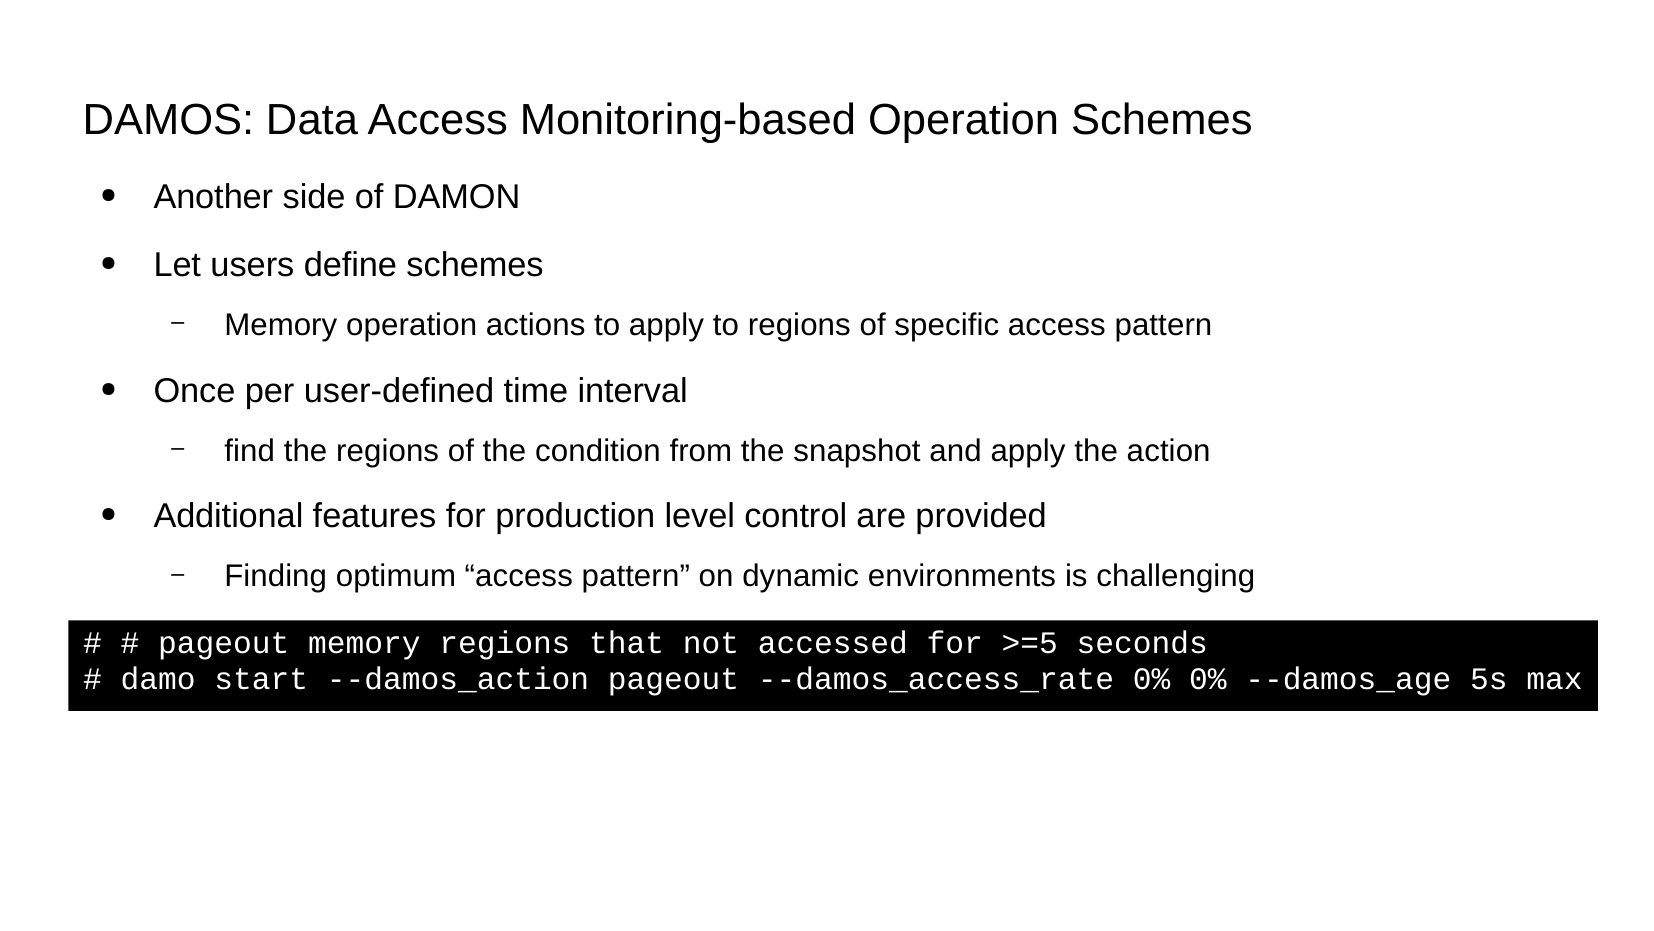

# DAMOS: Data Access Monitoring-based Operation Schemes
Another side of DAMON
Let users define schemes
Memory operation actions to apply to regions of specific access pattern
Once per user-defined time interval
find the regions of the condition from the snapshot and apply the action
Additional features for production level control are provided
Finding optimum “access pattern” on dynamic environments is challenging
# # pageout memory regions that not accessed for >=5 seconds
# damo start --damos_action pageout --damos_access_rate 0% 0% --damos_age 5s max